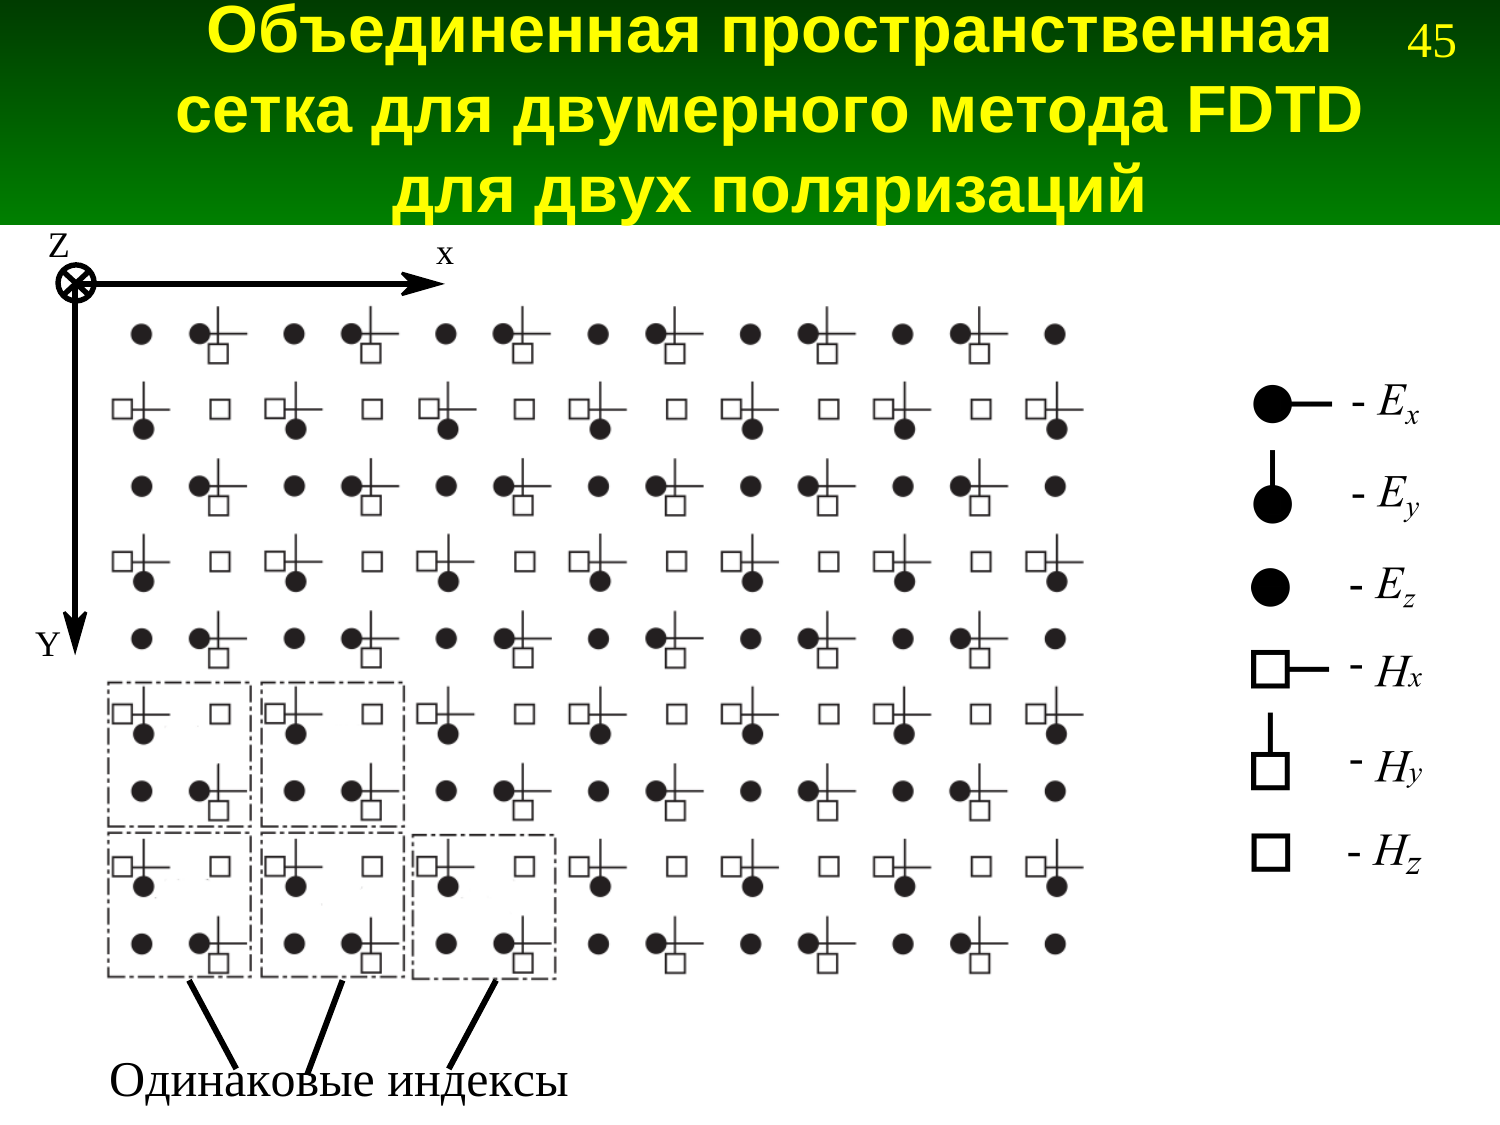

# Объединенная пространственная сетка для двумерного метода FDTD для двух поляризаций
Одинаковые индексы